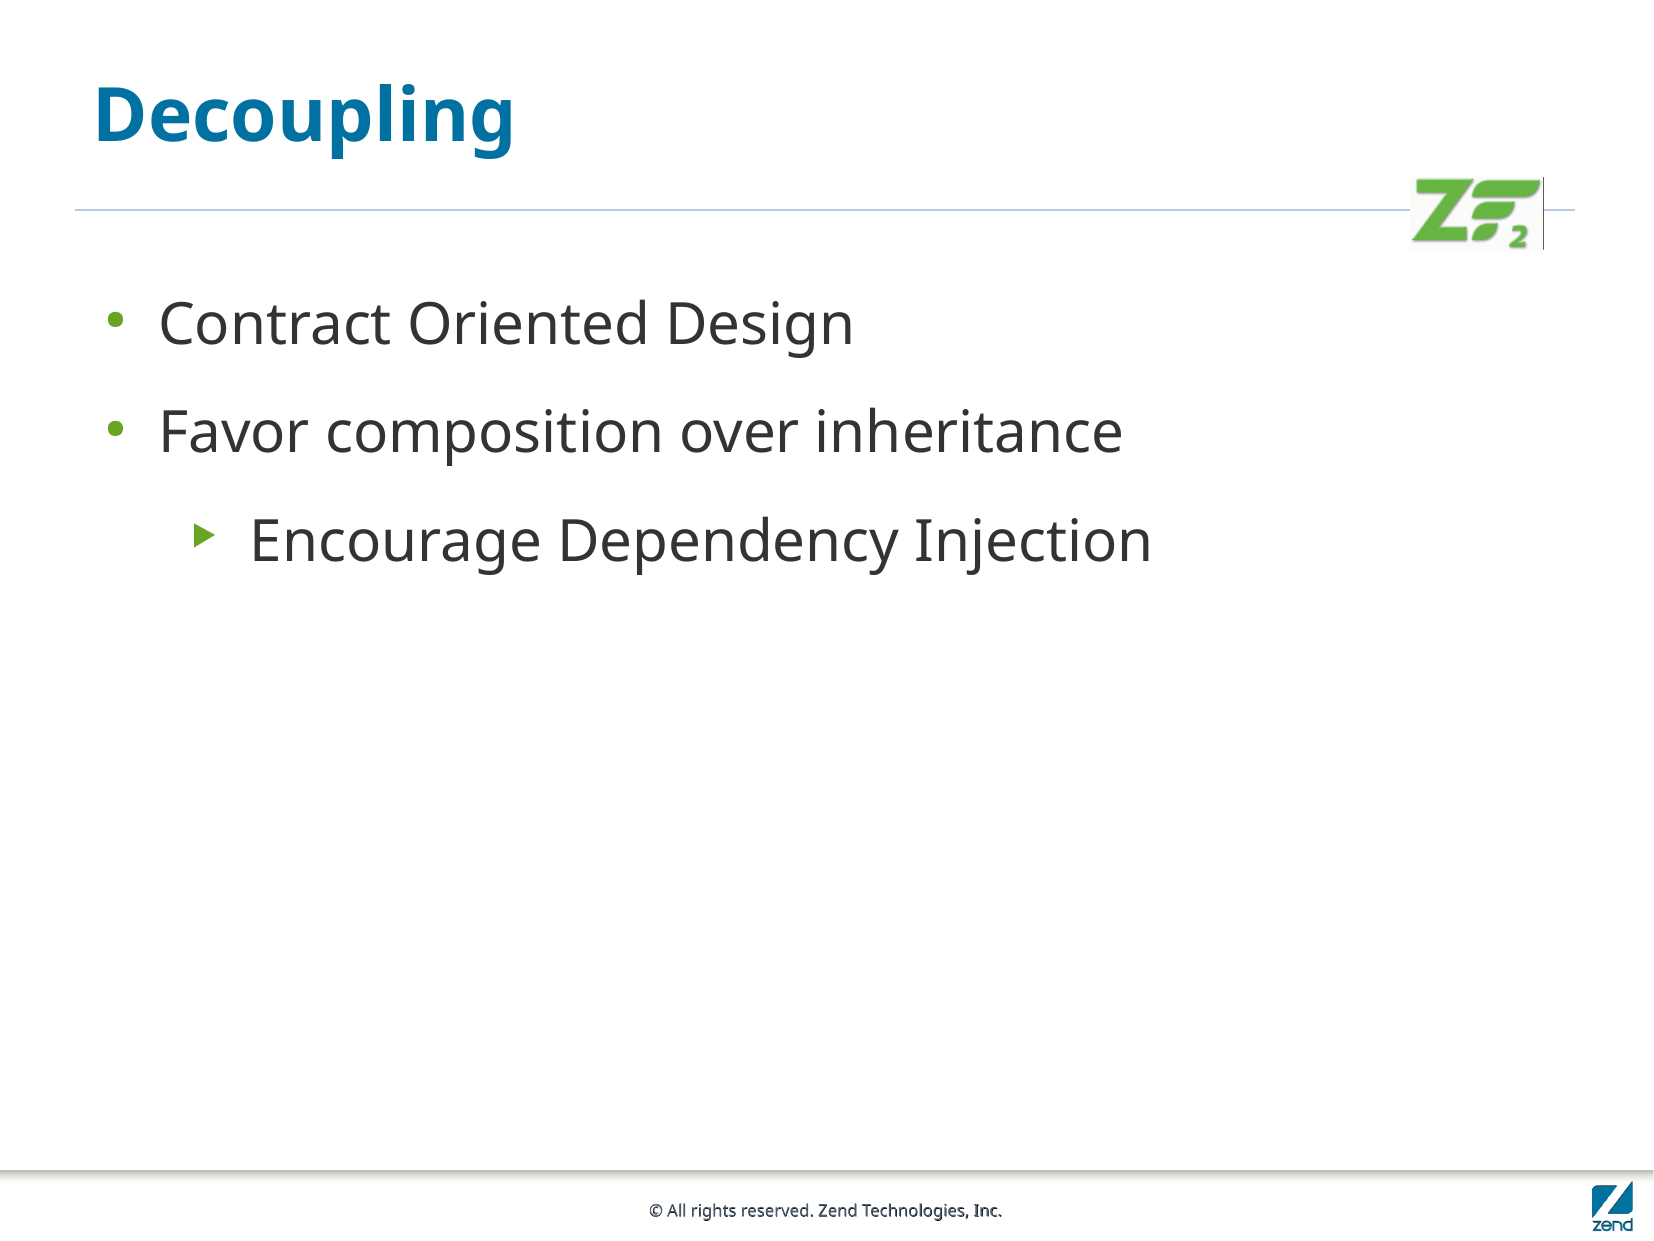

# Decoupling
Contract Oriented Design
Favor composition over inheritance
Encourage Dependency Injection